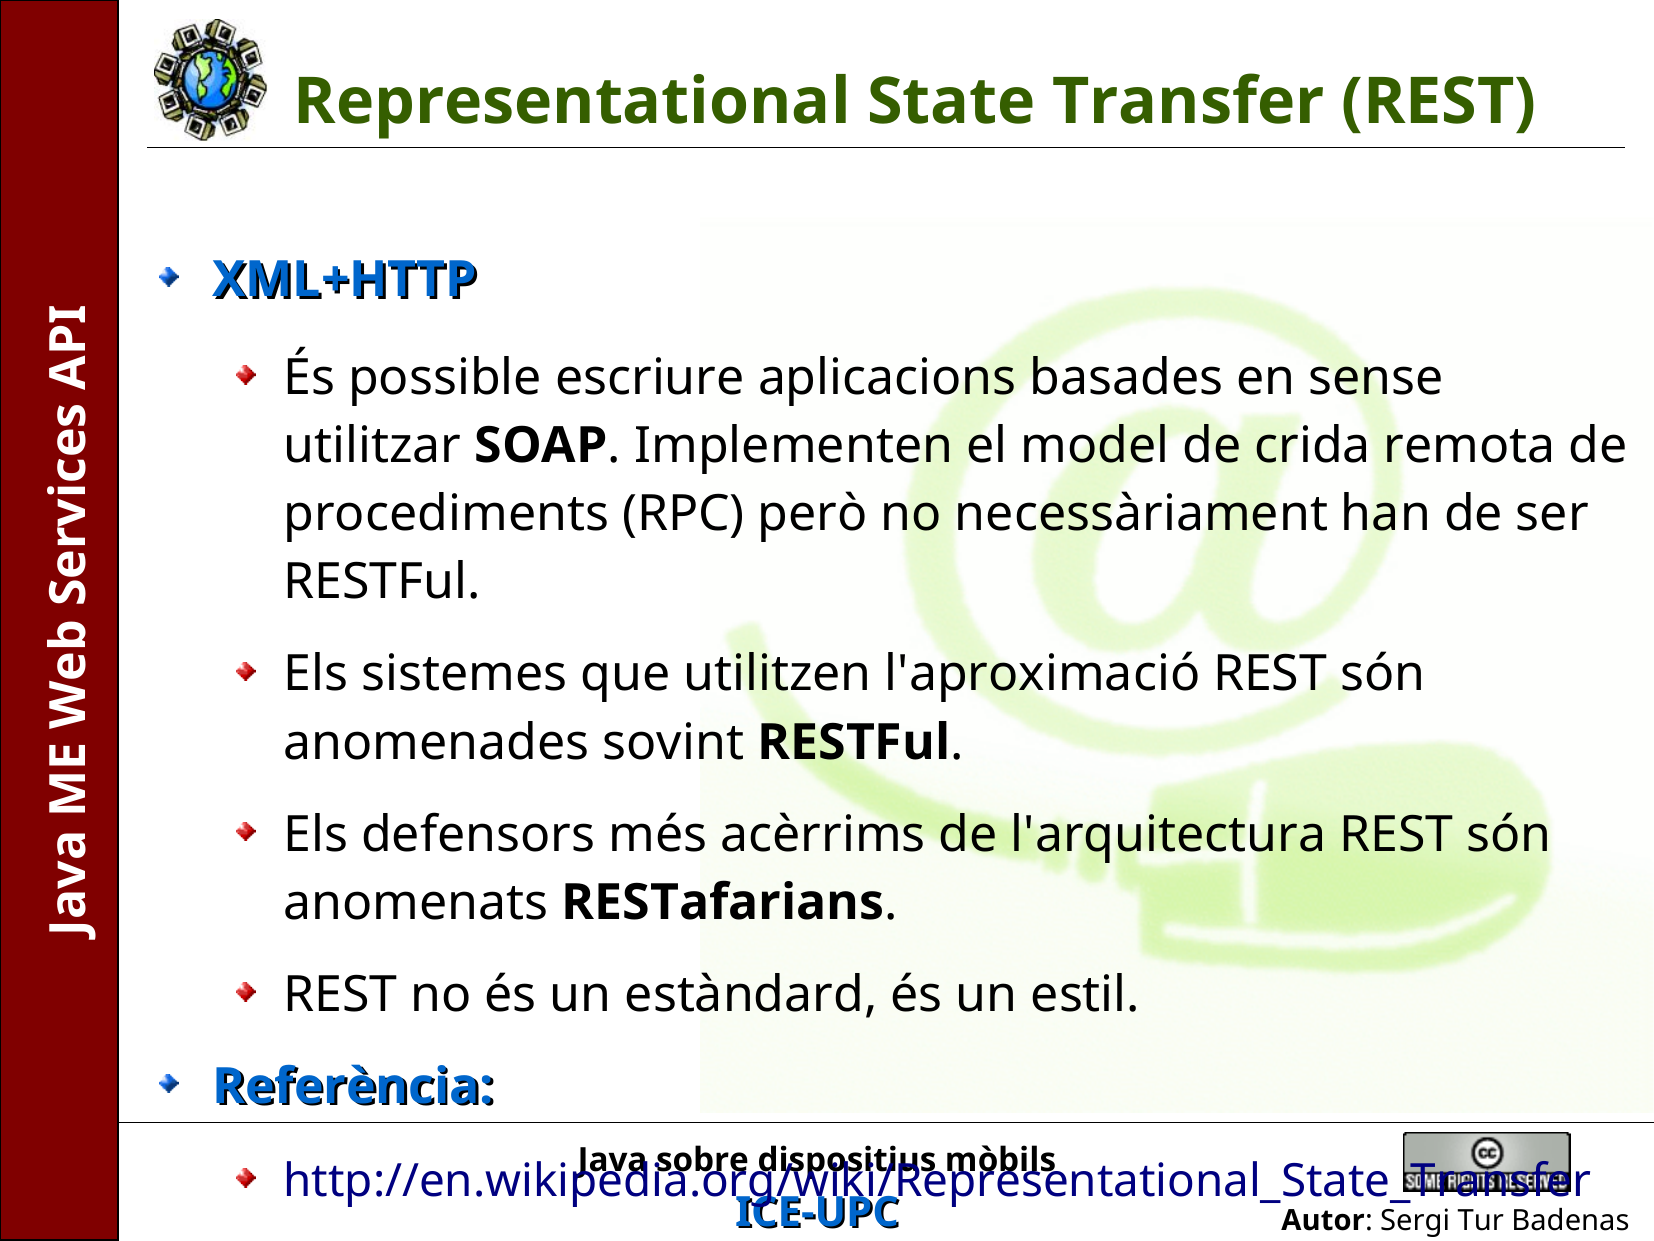

# Representational State Transfer (REST)
XML+HTTP
És possible escriure aplicacions basades en sense utilitzar SOAP. Implementen el model de crida remota de procediments (RPC) però no necessàriament han de ser RESTFul.
Els sistemes que utilitzen l'aproximació REST són anomenades sovint RESTFul.
Els defensors més acèrrims de l'arquitectura REST són anomenats RESTafarians.
REST no és un estàndard, és un estil.
Referència:
http://en.wikipedia.org/wiki/Representational_State_Transfer